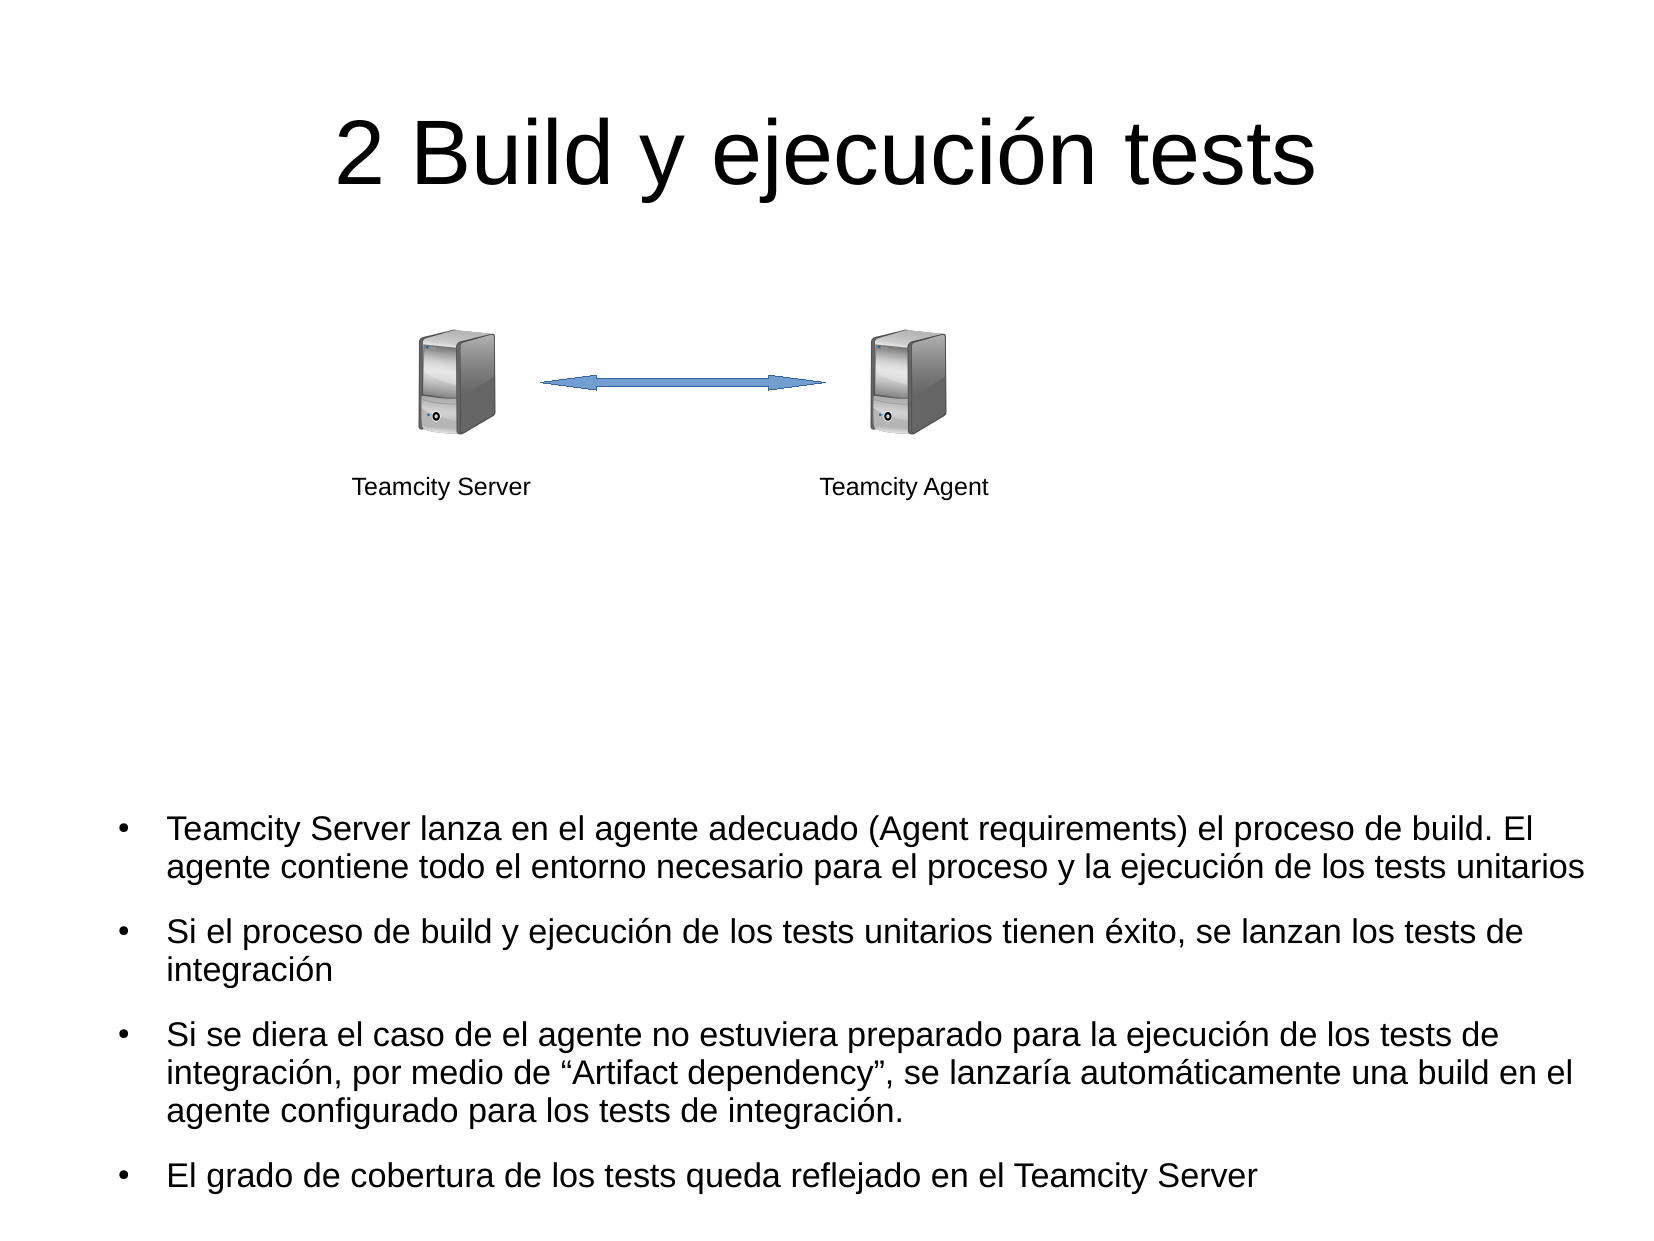

# 2 Build y ejecución tests
Teamcity Server
Teamcity Agent
Teamcity Server lanza en el agente adecuado (Agent requirements) el proceso de build. El agente contiene todo el entorno necesario para el proceso y la ejecución de los tests unitarios
Si el proceso de build y ejecución de los tests unitarios tienen éxito, se lanzan los tests de integración
Si se diera el caso de el agente no estuviera preparado para la ejecución de los tests de integración, por medio de “Artifact dependency”, se lanzaría automáticamente una build en el agente configurado para los tests de integración.
El grado de cobertura de los tests queda reflejado en el Teamcity Server